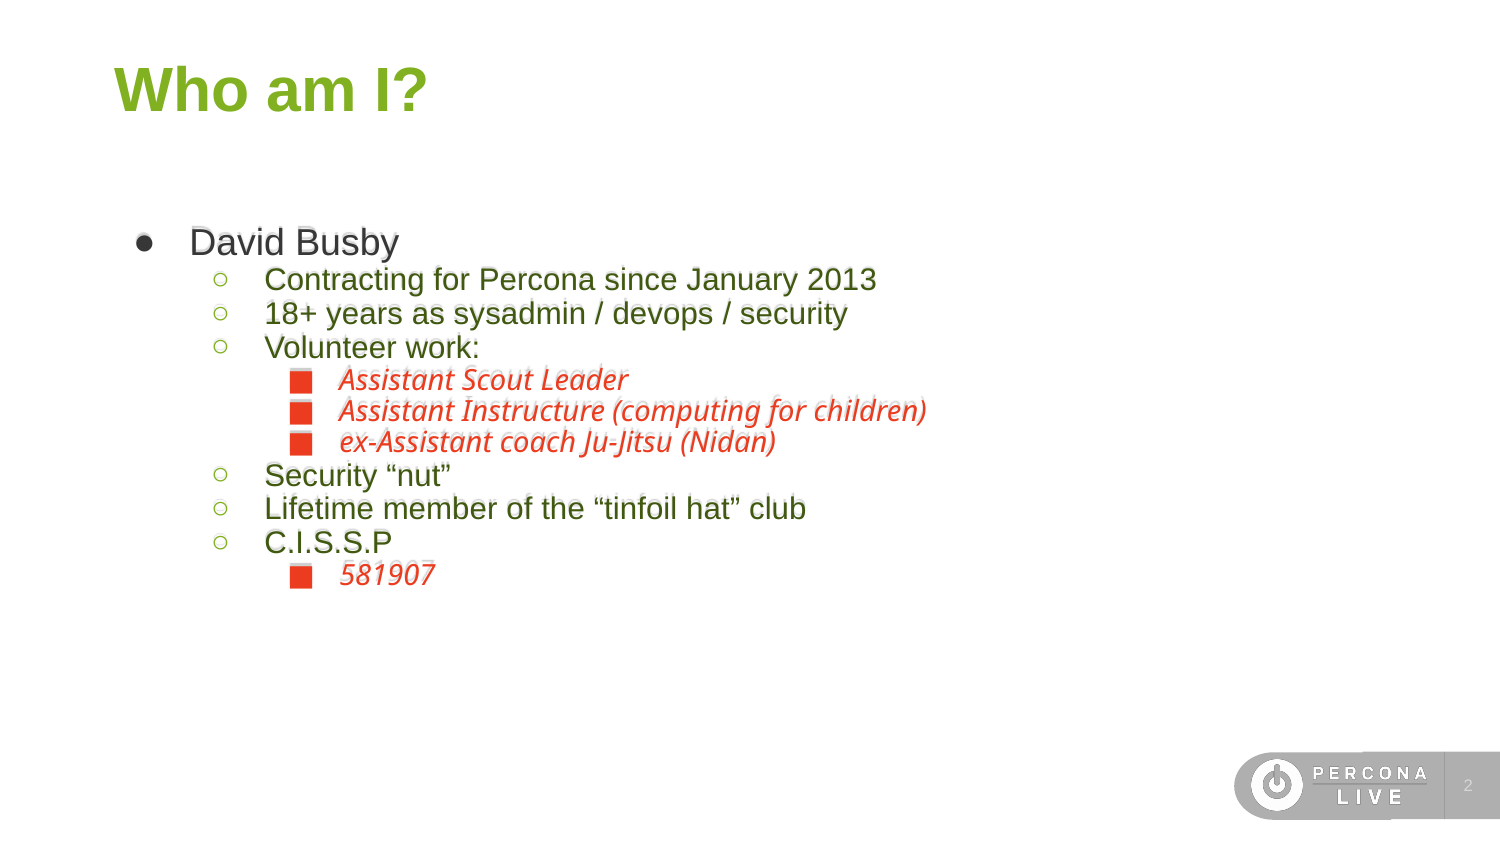

# Who am I?
David Busby
Contracting for Percona since January 2013
18+ years as sysadmin / devops / security
Volunteer work:
Assistant Scout Leader
Assistant Instructure (computing for children)
ex-Assistant coach Ju-Jitsu (Nidan)
Security “nut”
Lifetime member of the “tinfoil hat” club
C.I.S.S.P
581907